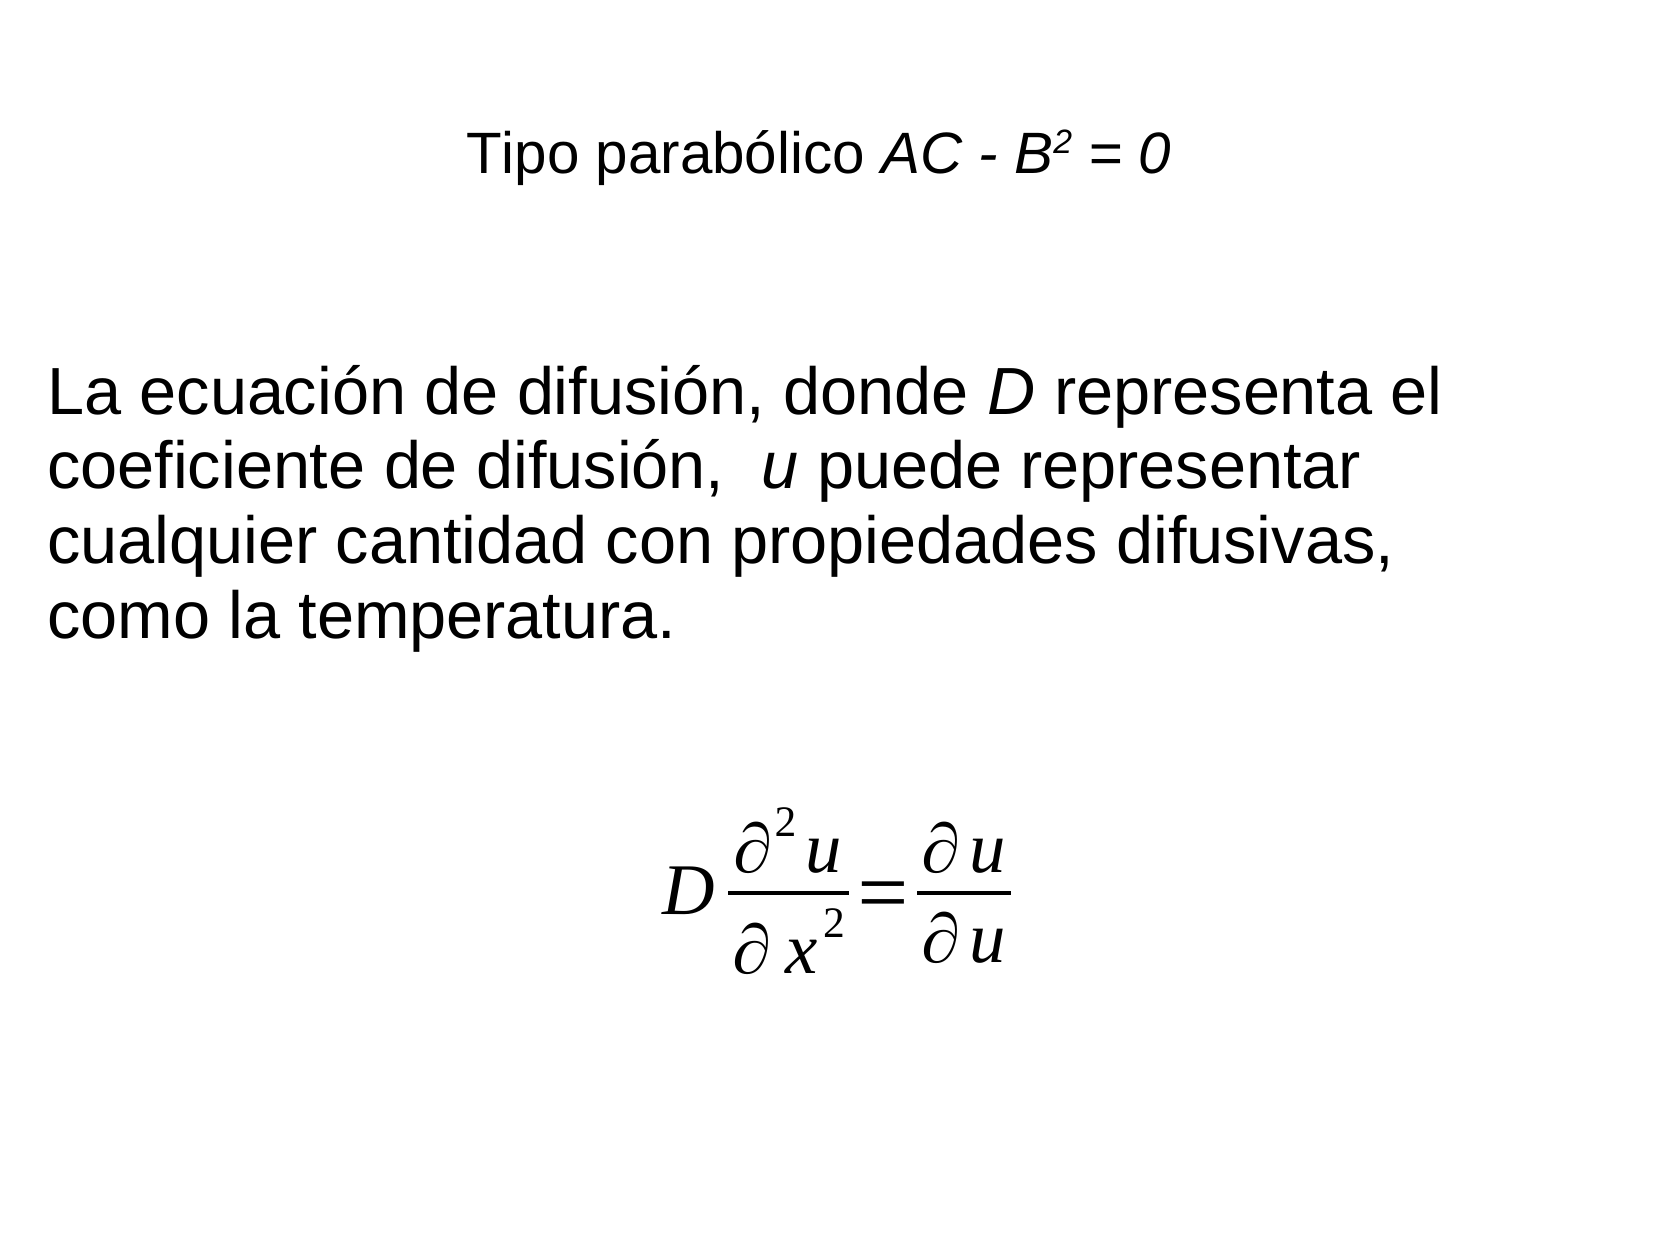

# Tipo parabólico AC - B2 = 0
La ecuación de difusión, donde D representa el coeficiente de difusión, u puede representar cualquier cantidad con propiedades difusivas, como la temperatura.